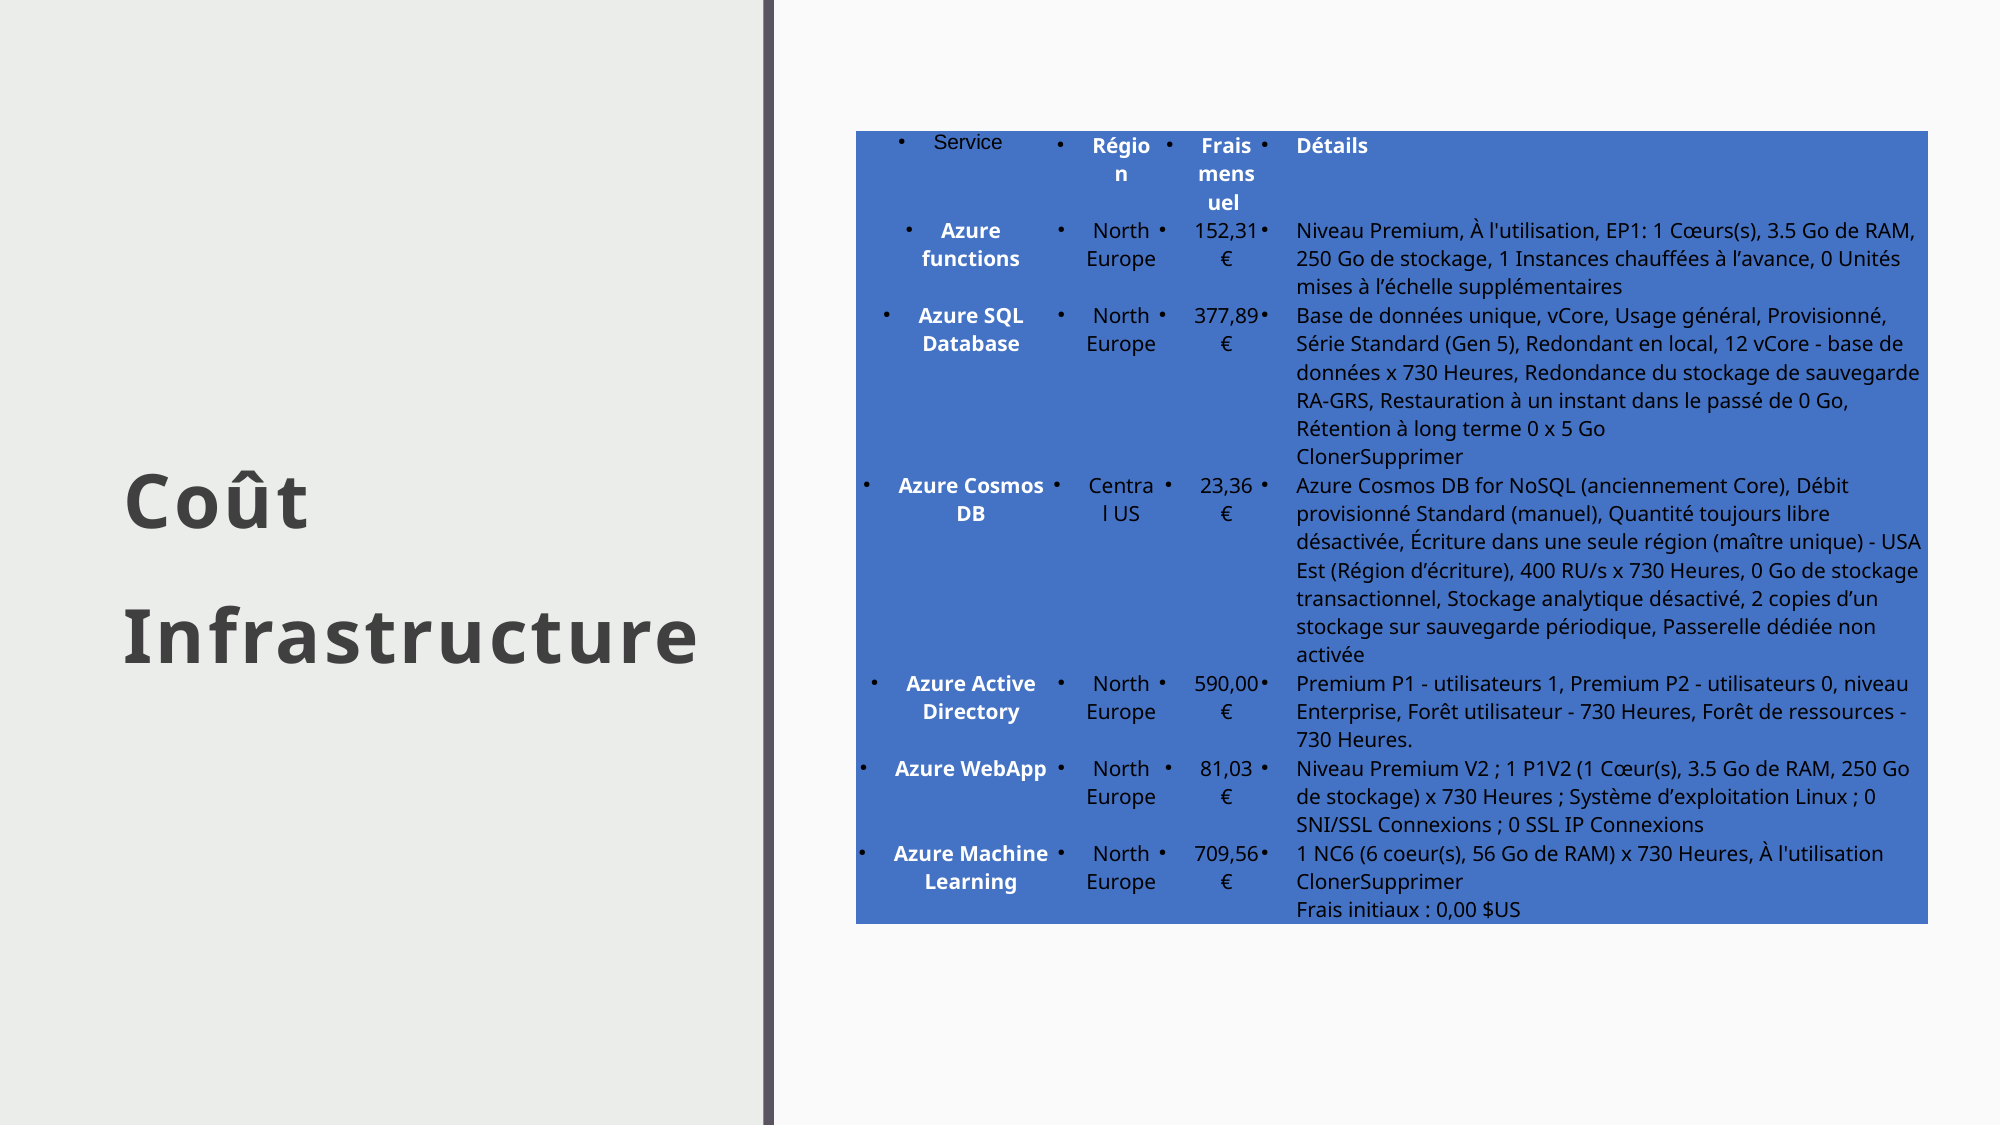

# Coût Infrastructure
| Service | Région | Frais mensuel | Détails |
| --- | --- | --- | --- |
| Azure functions | North Europe | 152,31 € | Niveau Premium, À l'utilisation, EP1: 1 Cœurs(s), 3.5 Go de RAM, 250 Go de stockage, 1 Instances chauffées à l’avance, 0 Unités mises à l’échelle supplémentaires |
| Azure SQL Database | North Europe | 377,89 € | Base de données unique, vCore, Usage général, Provisionné, Série Standard (Gen 5), Redondant en local, 12 vCore - base de données x 730 Heures, Redondance du stockage de sauvegarde RA-GRS, Restauration à un instant dans le passé de 0 Go, Rétention à long terme 0 x 5 Go ClonerSupprimer |
| Azure Cosmos DB | Central US | 23,36 € | Azure Cosmos DB for NoSQL (anciennement Core), Débit provisionné Standard (manuel), Quantité toujours libre désactivée, Écriture dans une seule région (maître unique) - USA Est (Région d’écriture), 400 RU/s x 730 Heures, 0 Go de stockage transactionnel, Stockage analytique désactivé, 2 copies d’un stockage sur sauvegarde périodique, Passerelle dédiée non activée |
| Azure Active Directory | North Europe | 590,00 € | Premium P1 - utilisateurs 1, Premium P2 - utilisateurs 0, niveau Enterprise, Forêt utilisateur - 730 Heures, Forêt de ressources - 730 Heures. |
| Azure WebApp | North Europe | 81,03 € | Niveau Premium V2 ; 1 P1V2 (1 Cœur(s), 3.5 Go de RAM, 250 Go de stockage) x 730 Heures ; Système d’exploitation Linux ; 0 SNI/SSL Connexions ; 0 SSL IP Connexions |
| Azure Machine Learning | North Europe | 709,56 € | 1 NC6 (6 coeur(s), 56 Go de RAM) x 730 Heures, À l'utilisation ClonerSupprimer Frais initiaux : 0,00 $US |